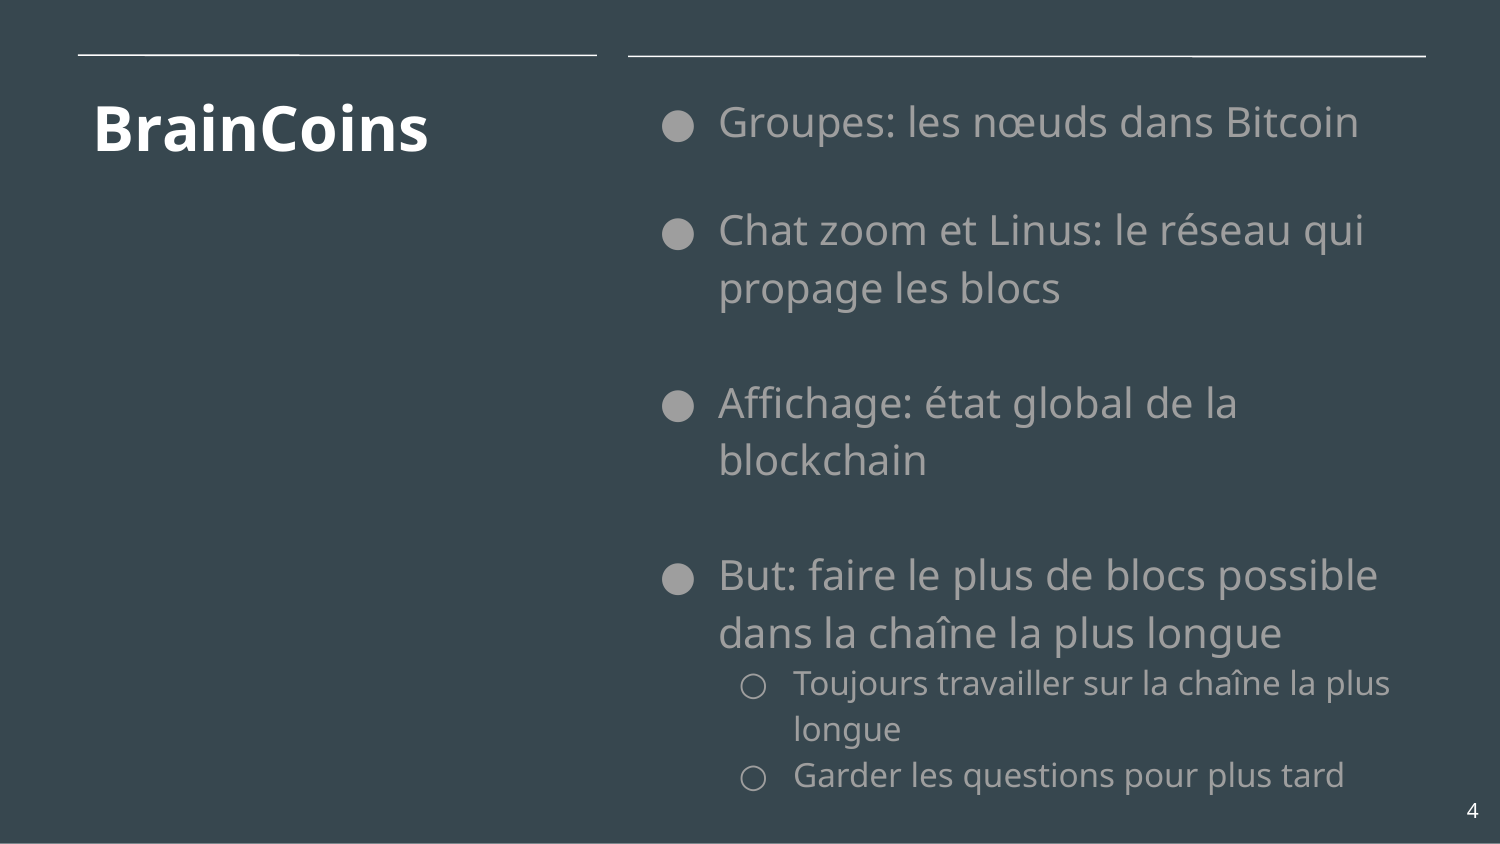

# BrainCoins
Groupes: les nœuds dans Bitcoin
Chat zoom et Linus: le réseau qui propage les blocs
Affichage: état global de la blockchain
But: faire le plus de blocs possible dans la chaîne la plus longue
Toujours travailler sur la chaîne la plus longue
Garder les questions pour plus tard